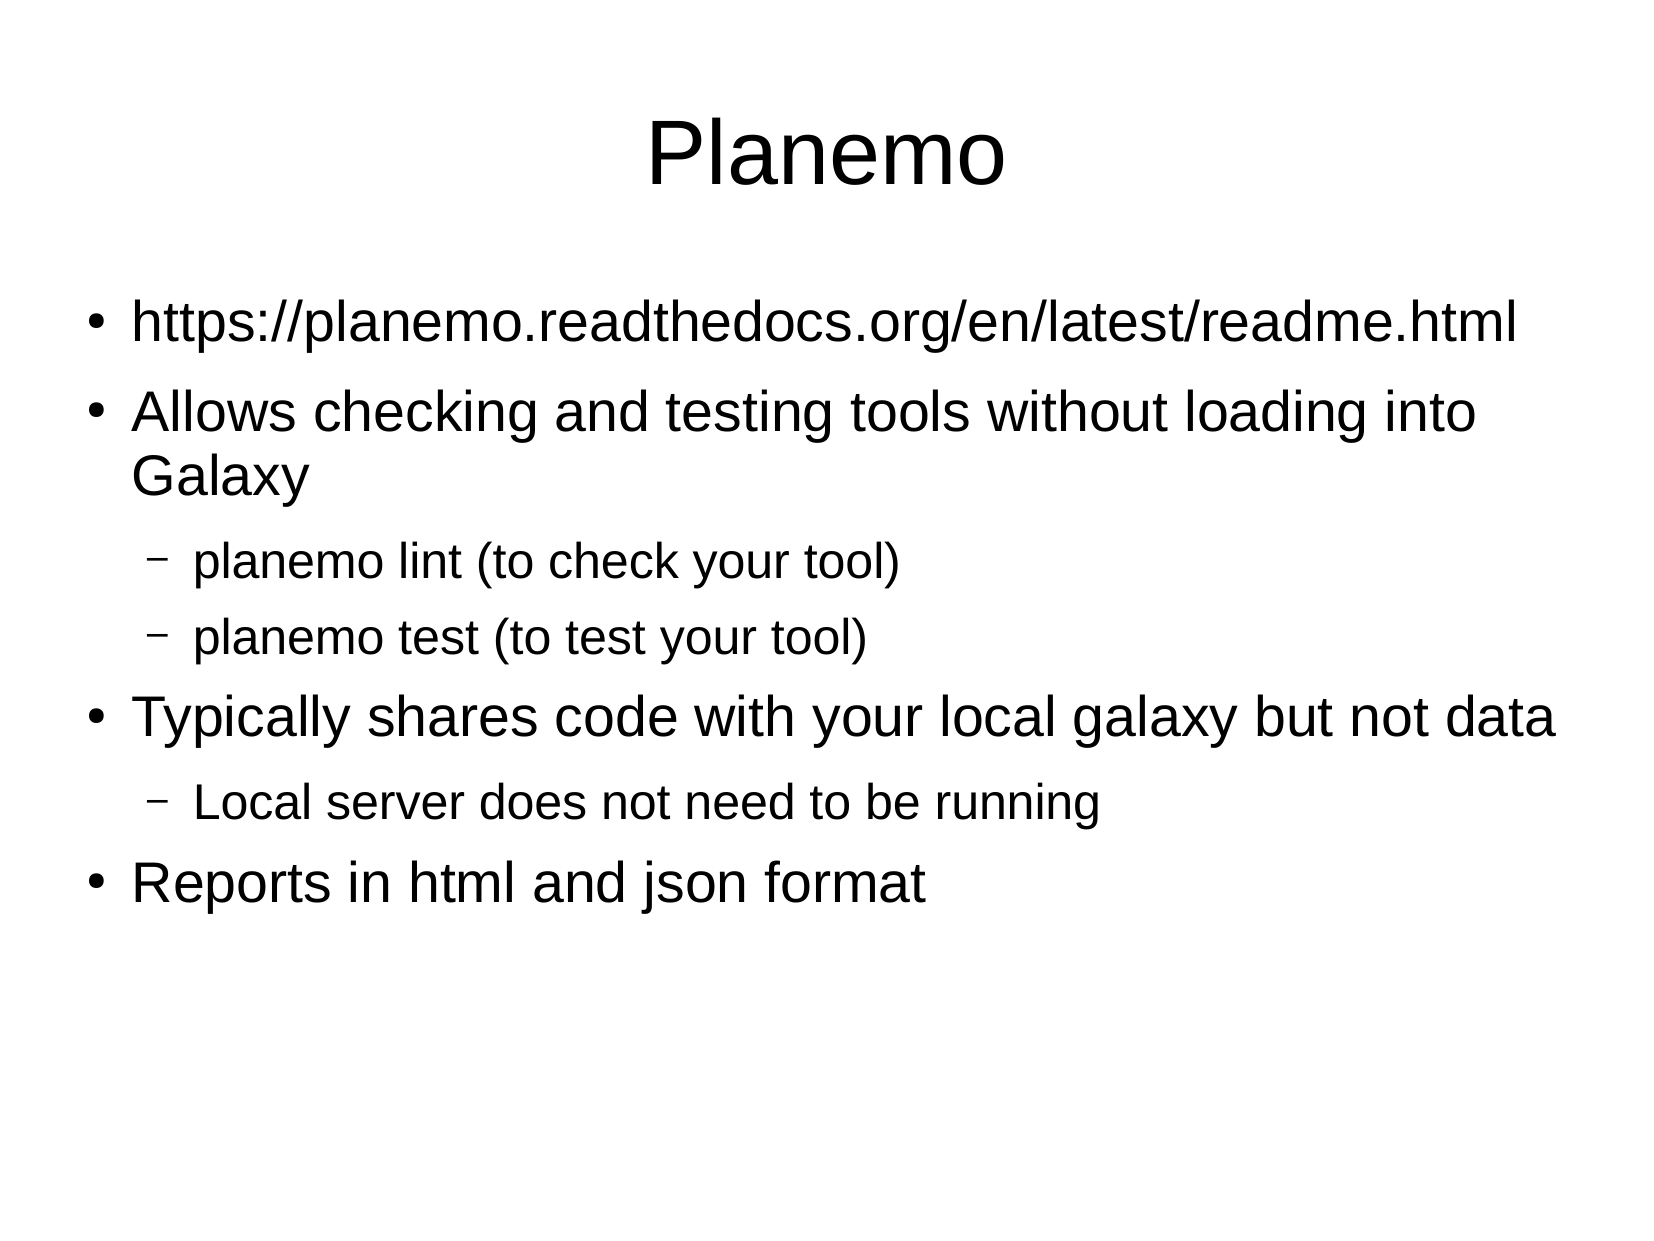

# Planemo
https://planemo.readthedocs.org/en/latest/readme.html
Allows checking and testing tools without loading into Galaxy
planemo lint (to check your tool)
planemo test (to test your tool)
Typically shares code with your local galaxy but not data
Local server does not need to be running
Reports in html and json format